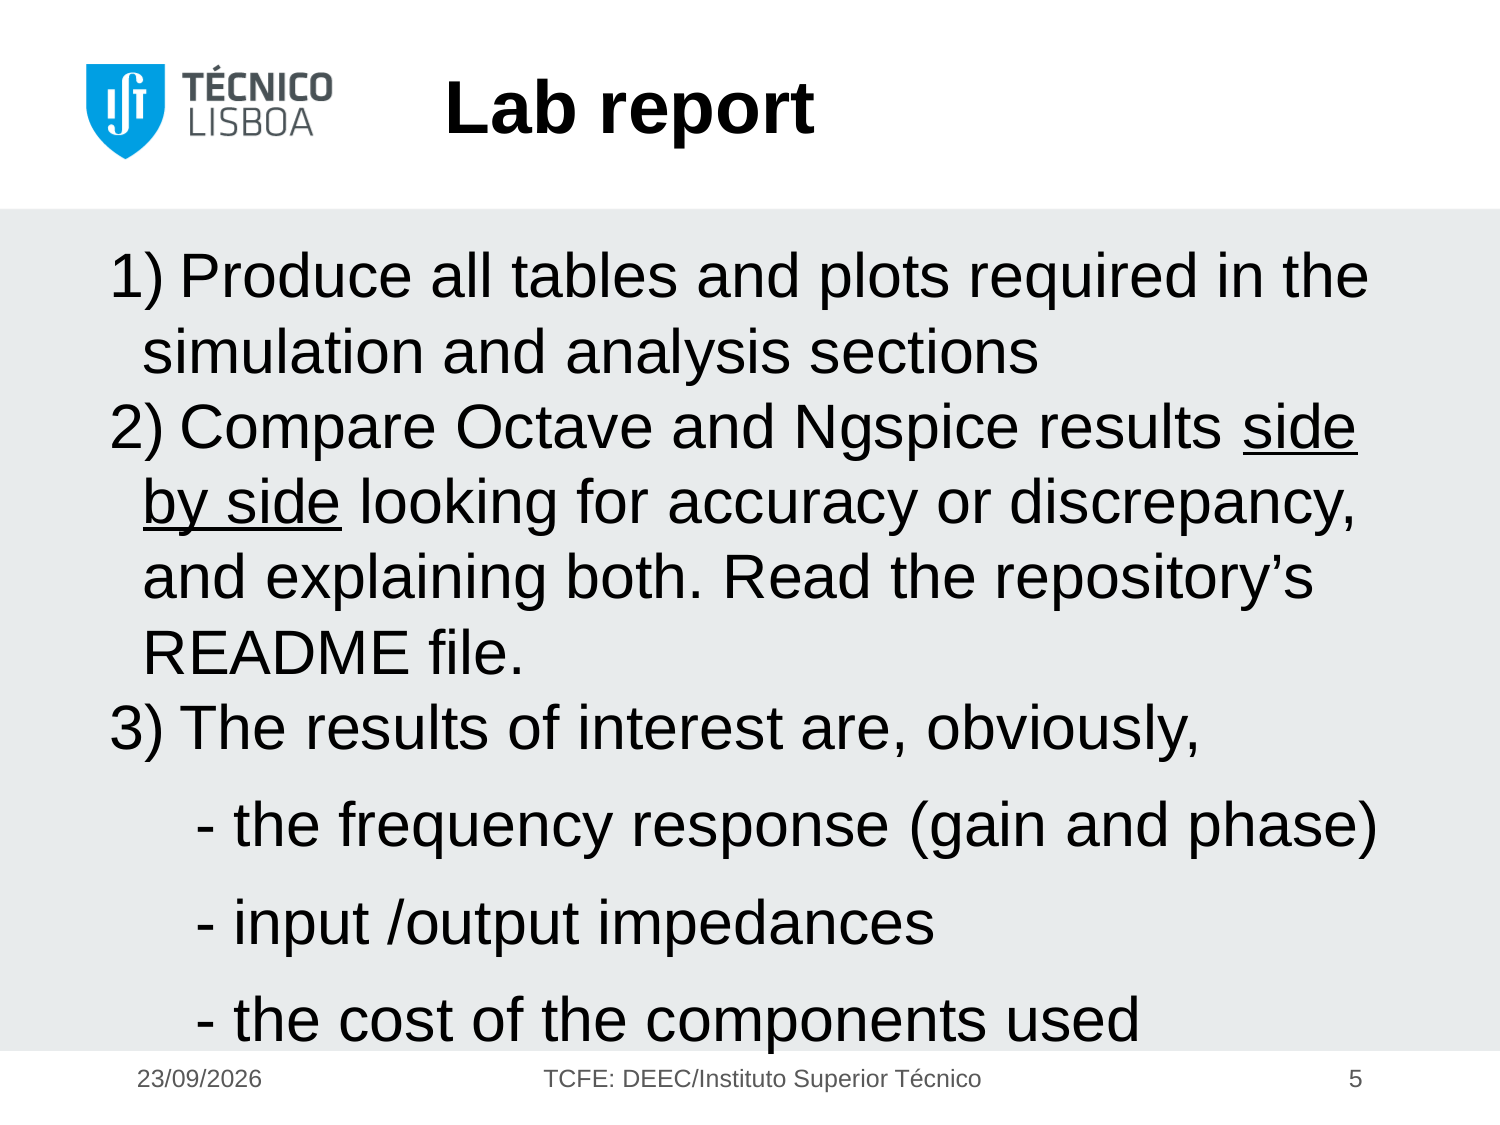

# Lab report
 Produce all tables and plots required in the simulation and analysis sections
 Compare Octave and Ngspice results side by side looking for accuracy or discrepancy, and explaining both. Read the repository’s README file.
 The results of interest are, obviously,
- the frequency response (gain and phase)
- input /output impedances
- the cost of the components used
bla
5